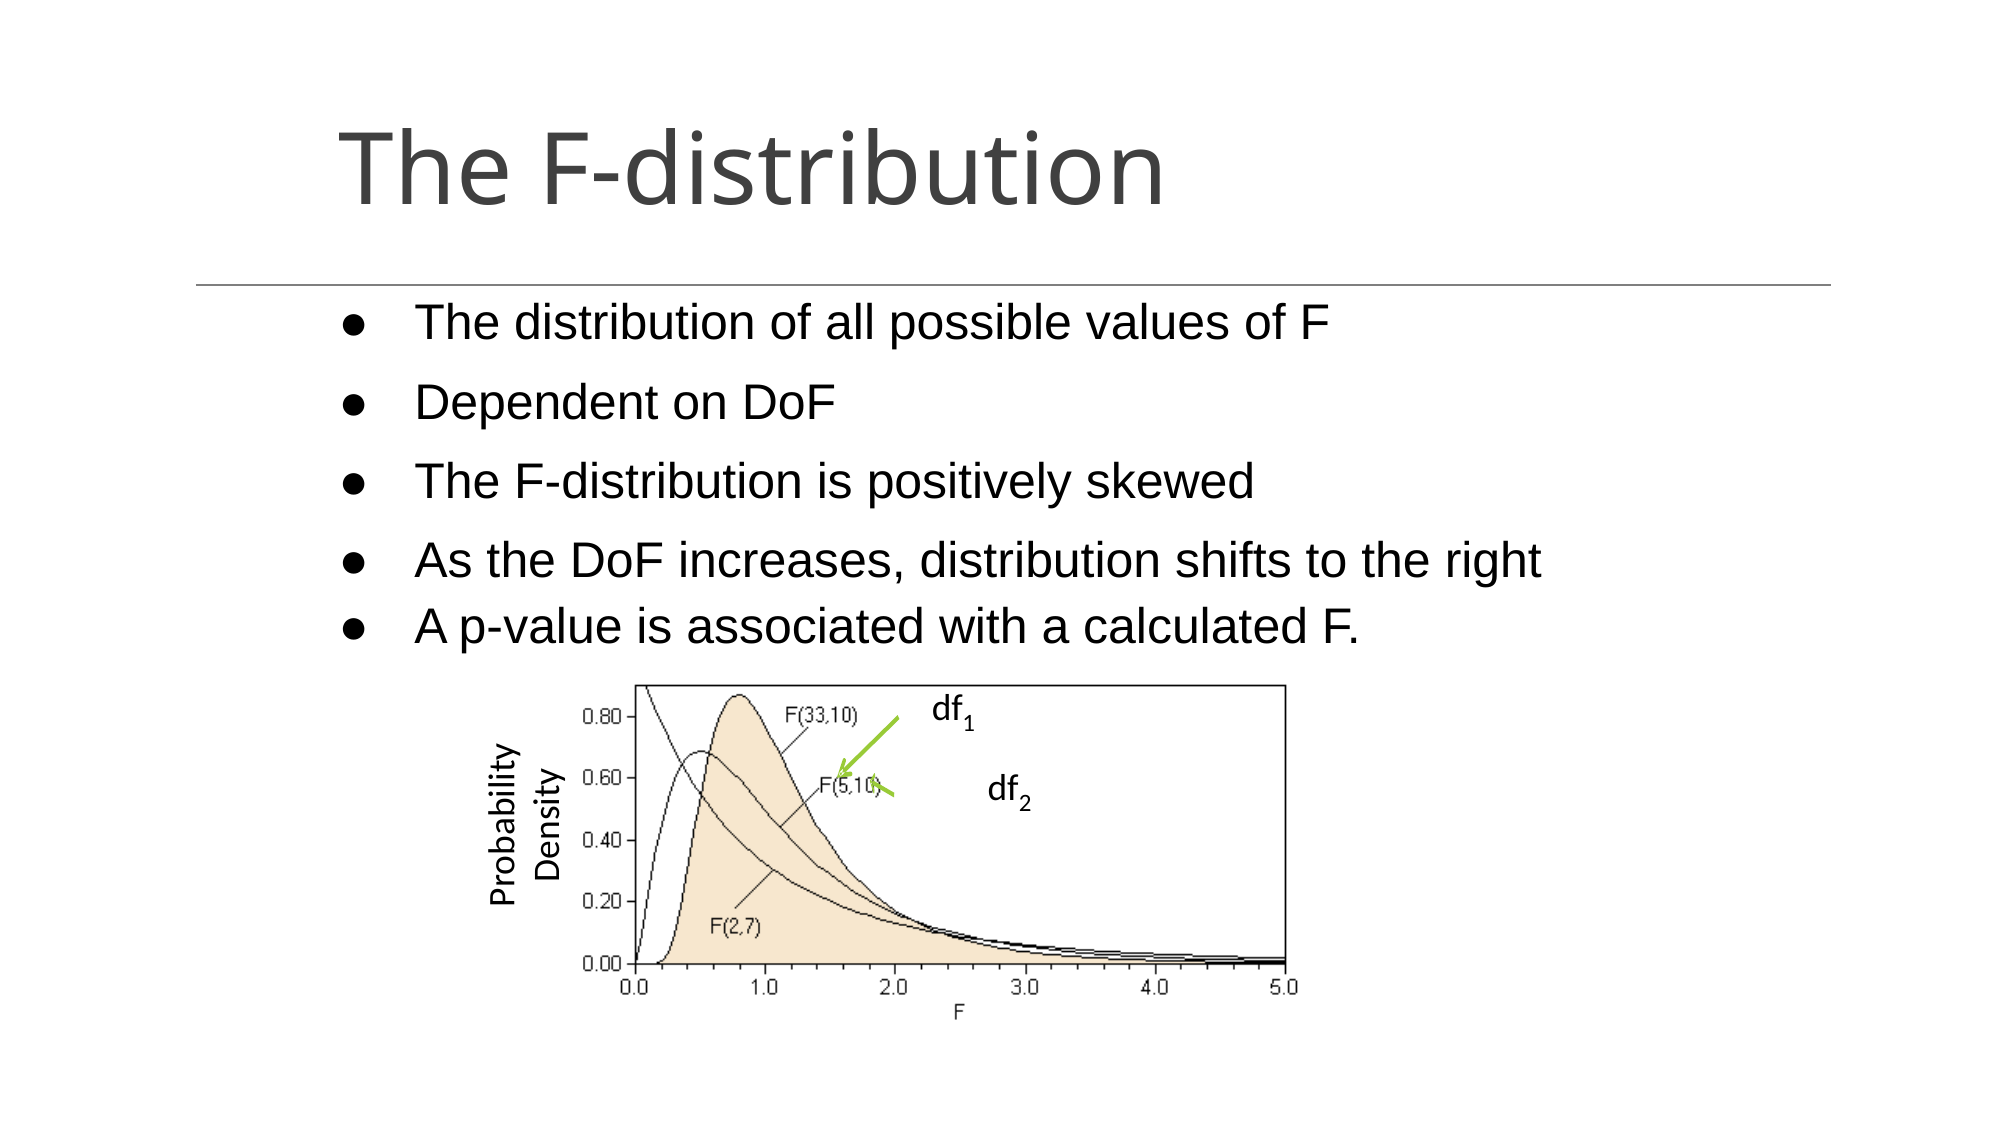

The F-distribution
●
The distribution of all possible values of F
●
Dependent on DoF
●
The F-distribution is positively skewed
●
As the DoF increases, distribution shifts to the right
●
A p-value is associated with a calculated F.
df
1
df
Probability
Density
2